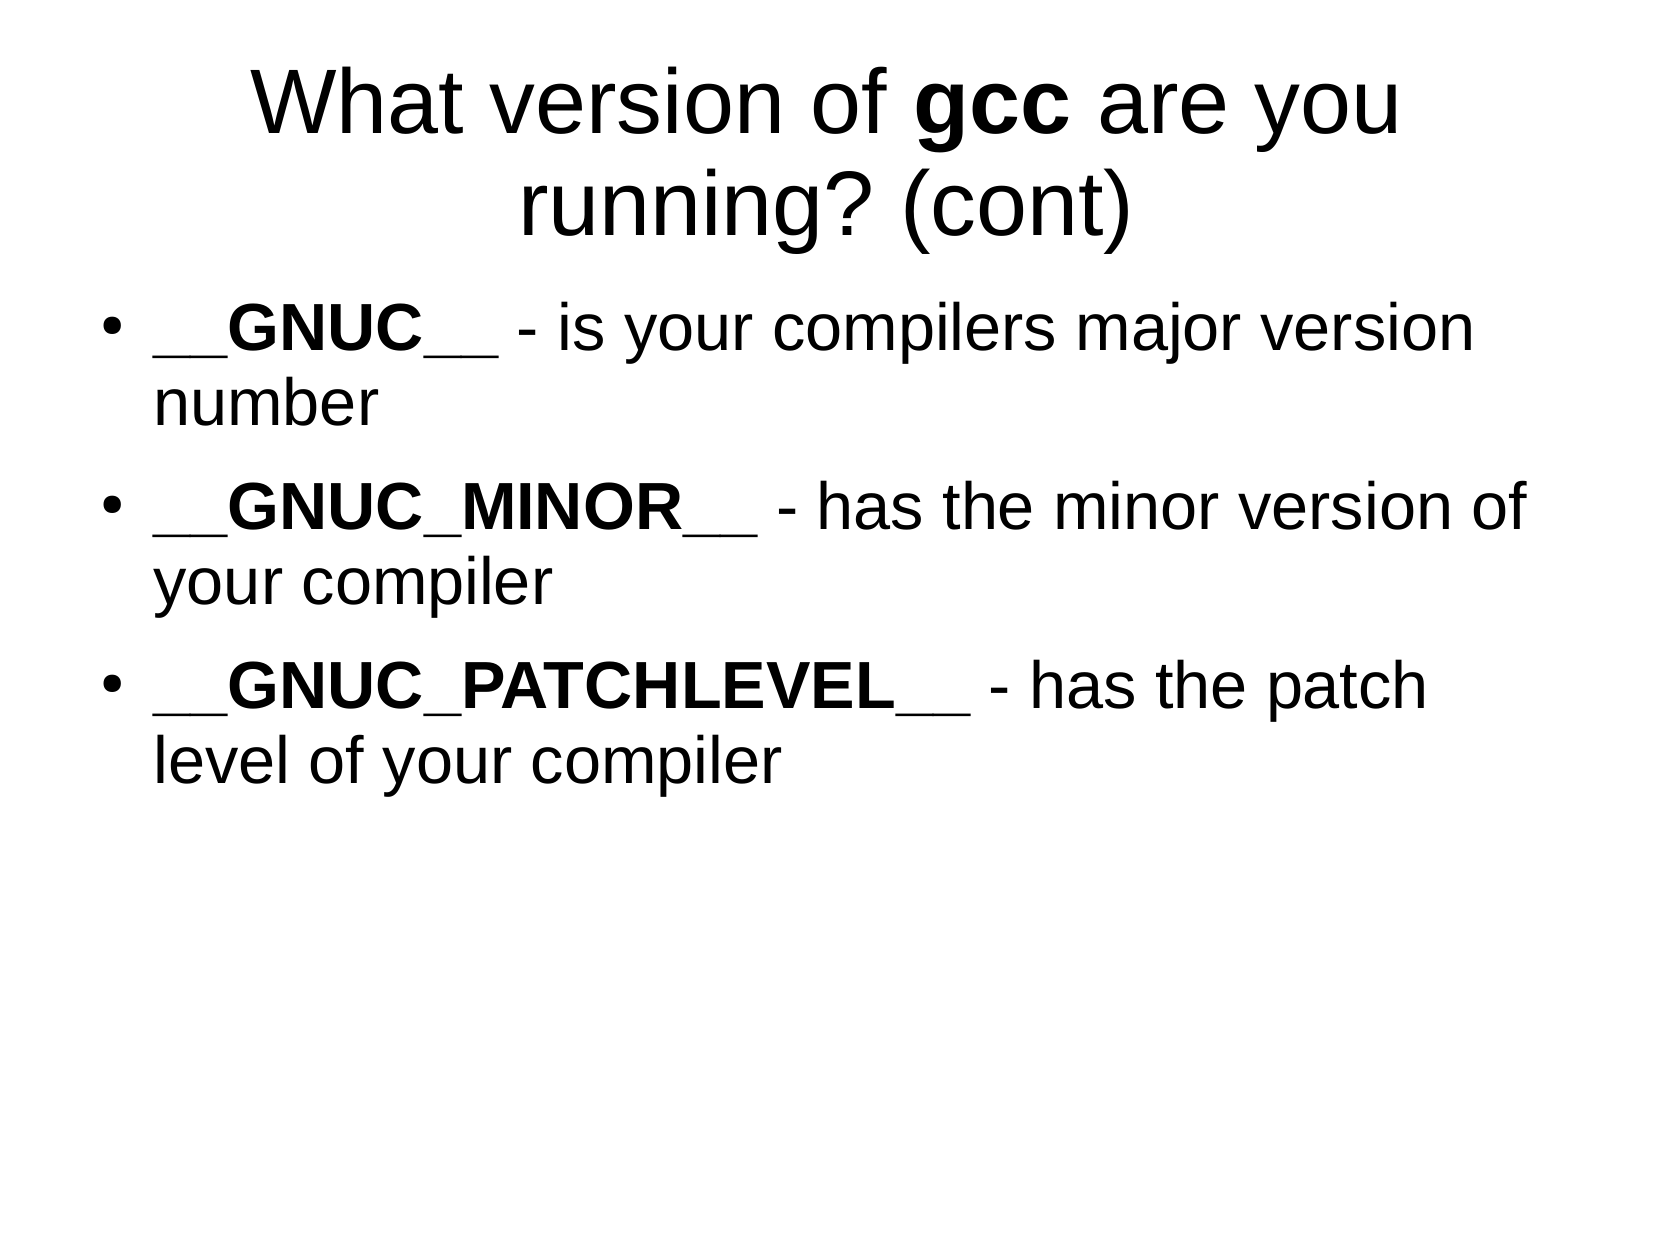

# What version of gcc are you running? (cont)
__GNUC__ - is your compilers major version number
__GNUC_MINOR__ - has the minor version of your compiler
__GNUC_PATCHLEVEL__ - has the patch level of your compiler